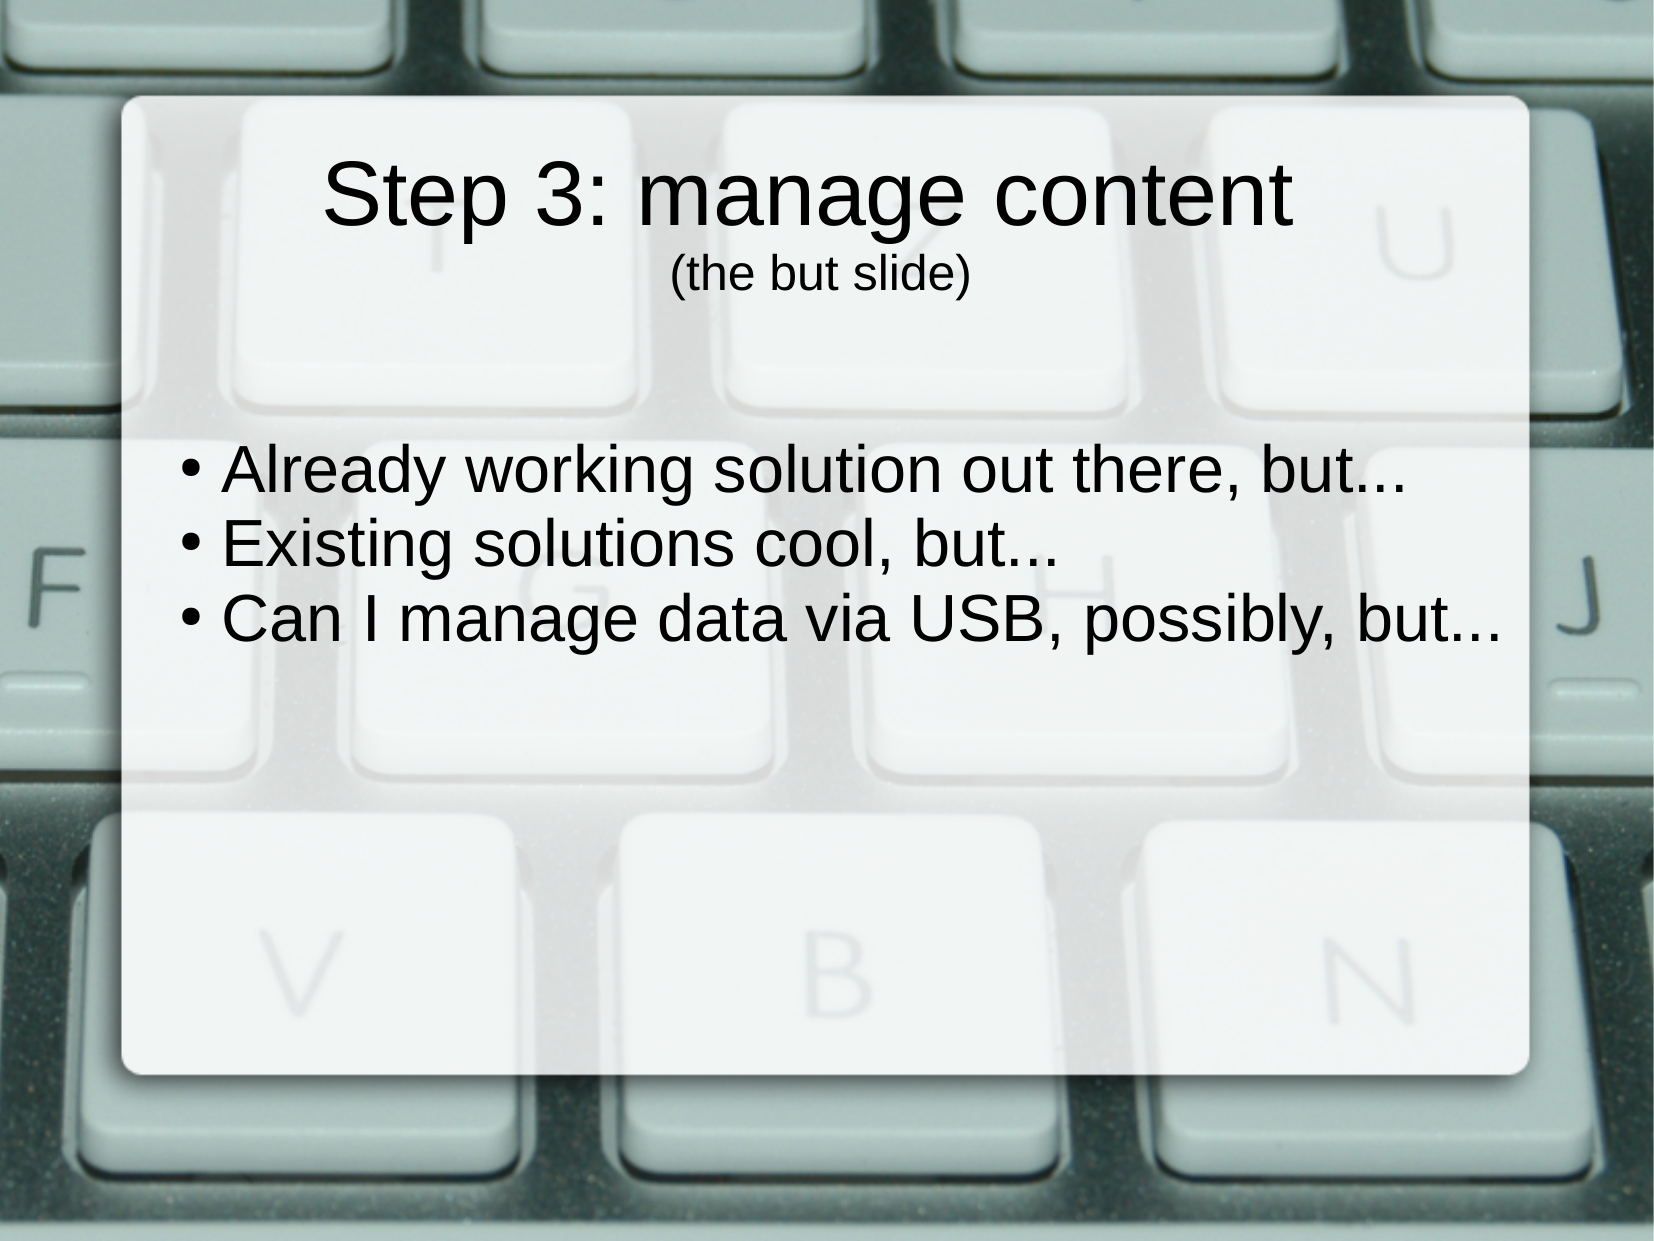

# Step 3: manage content (the but slide)
 Already working solution out there, but...
 Existing solutions cool, but...
 Can I manage data via USB, possibly, but...